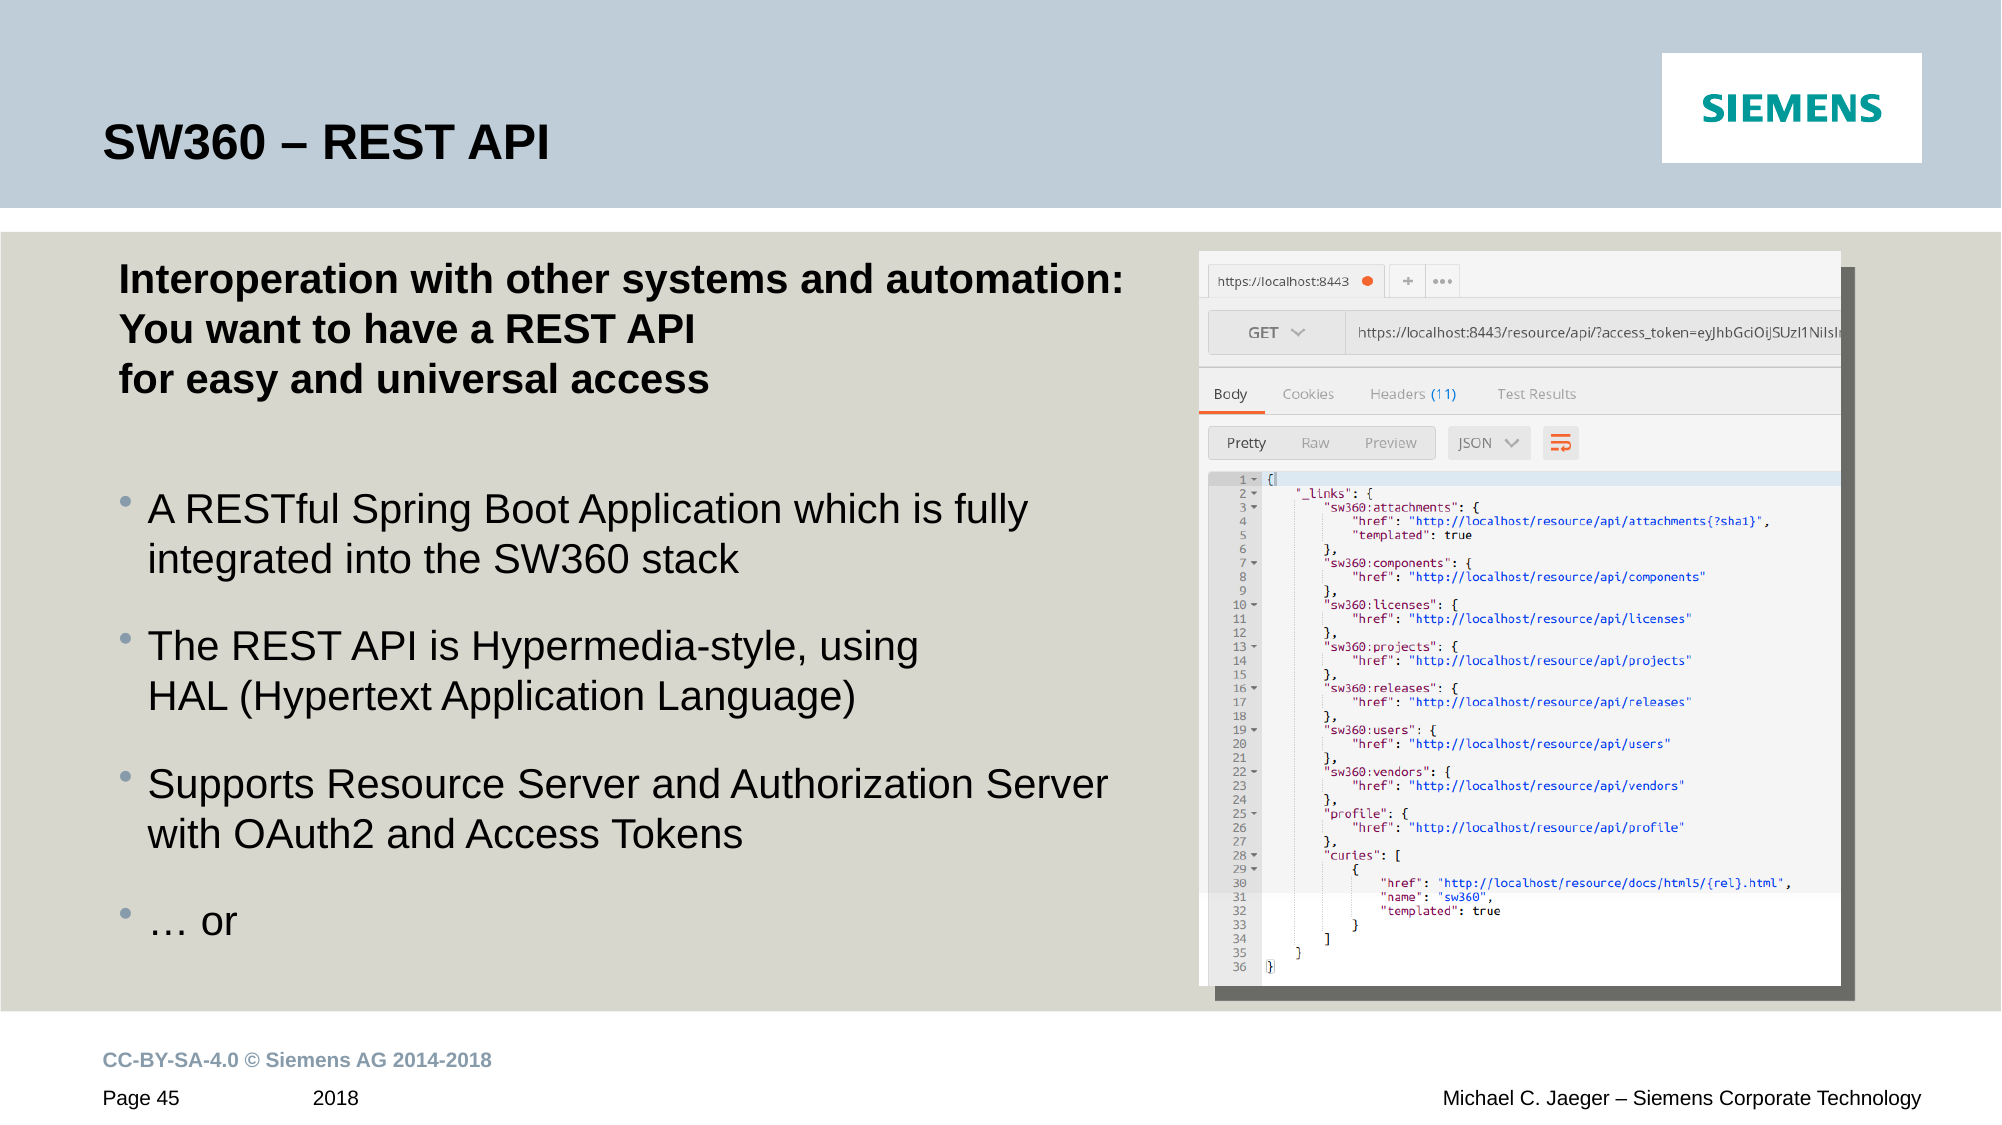

# SW360 – REST API
Interoperation with other systems and automation:
You want to have a REST API
for easy and universal access
A RESTful Spring Boot Application which is fully
integrated into the SW360 stack
The REST API is Hypermedia-style, using
HAL (Hypertext Application Language)
Supports Resource Server and Authorization Server
with OAuth2 and Access Tokens
… or